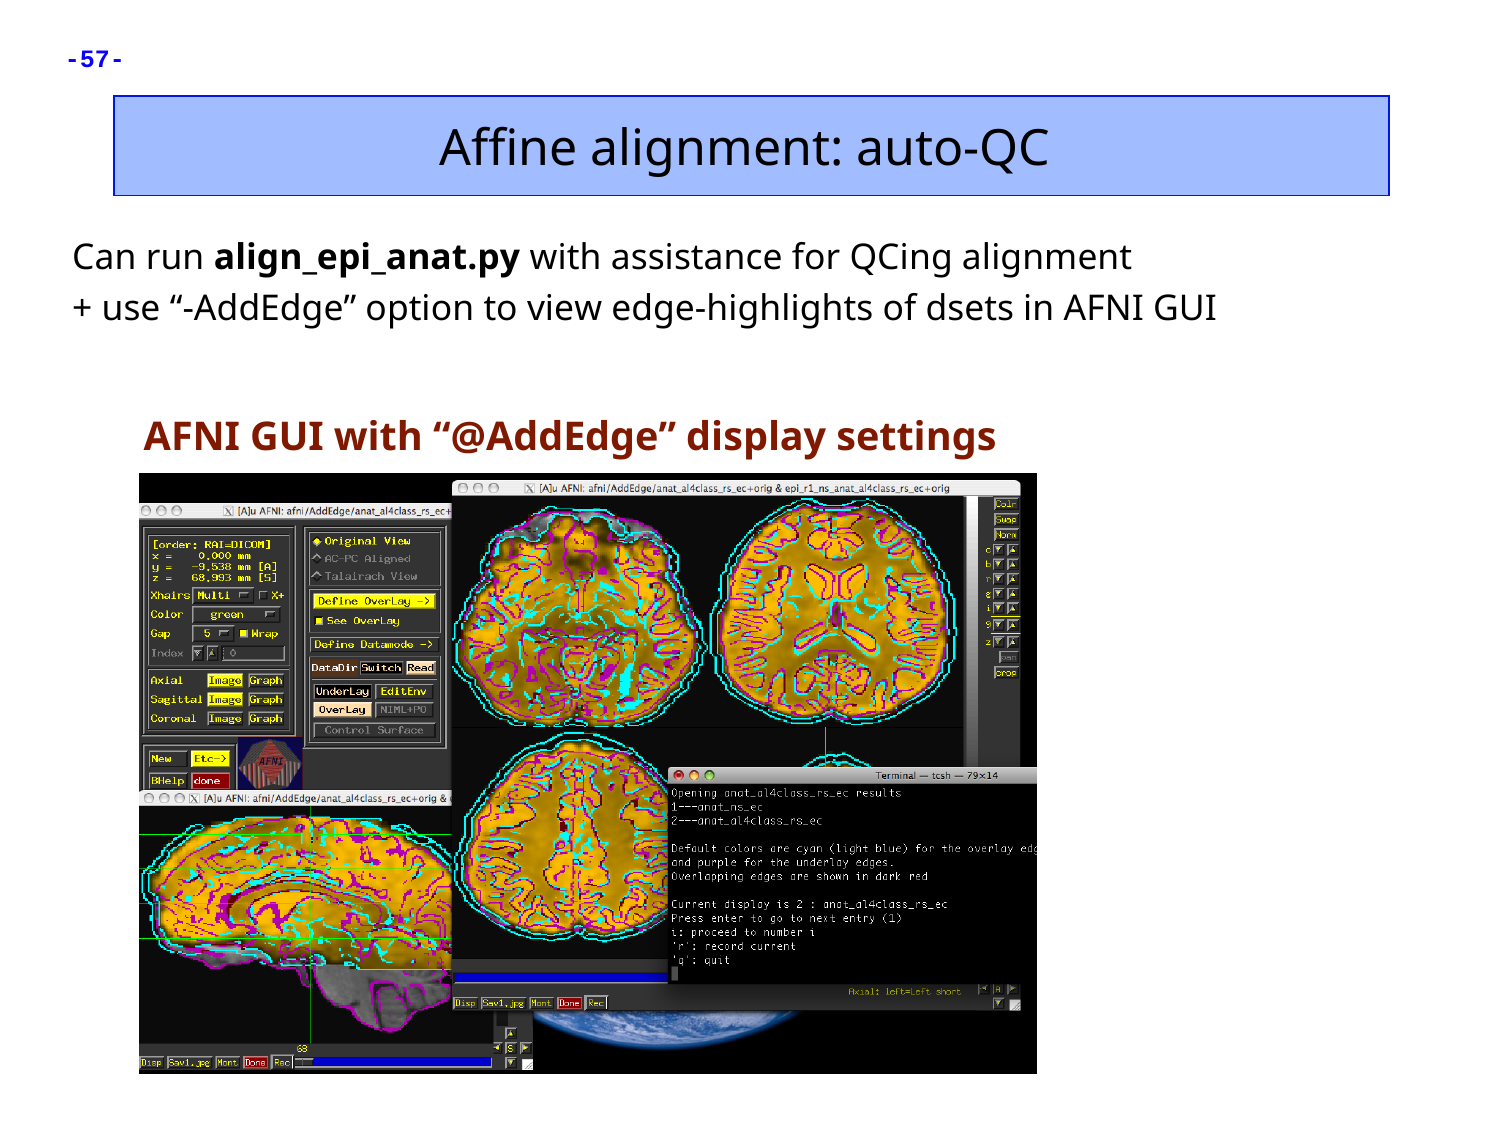

Affine alignment: auto-QC
Can run align_epi_anat.py with assistance for QCing alignment
+ use “-AddEdge” option to view edge-highlights of dsets in AFNI GUI
AFNI GUI with “@AddEdge” display settings